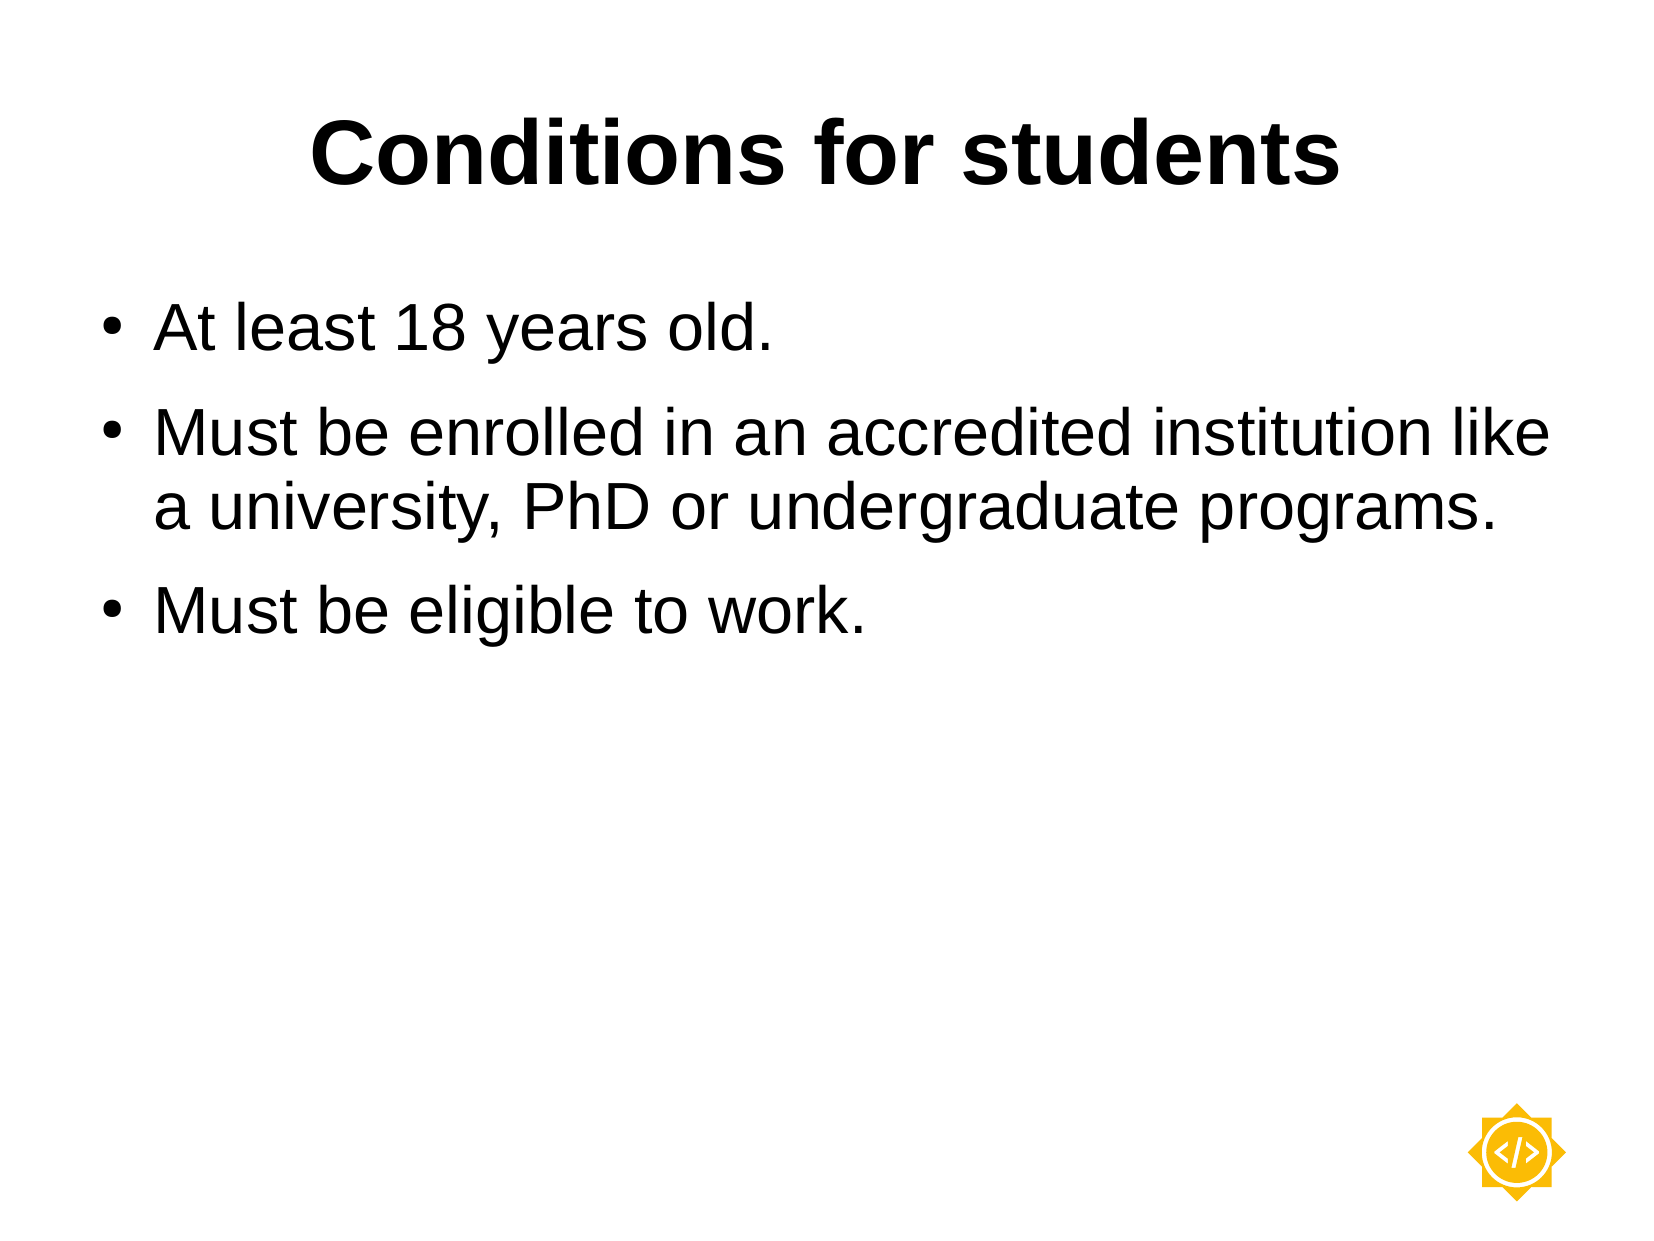

# Conditions for students
At least 18 years old.
Must be enrolled in an accredited institution like a university, PhD or undergraduate programs.
Must be eligible to work.